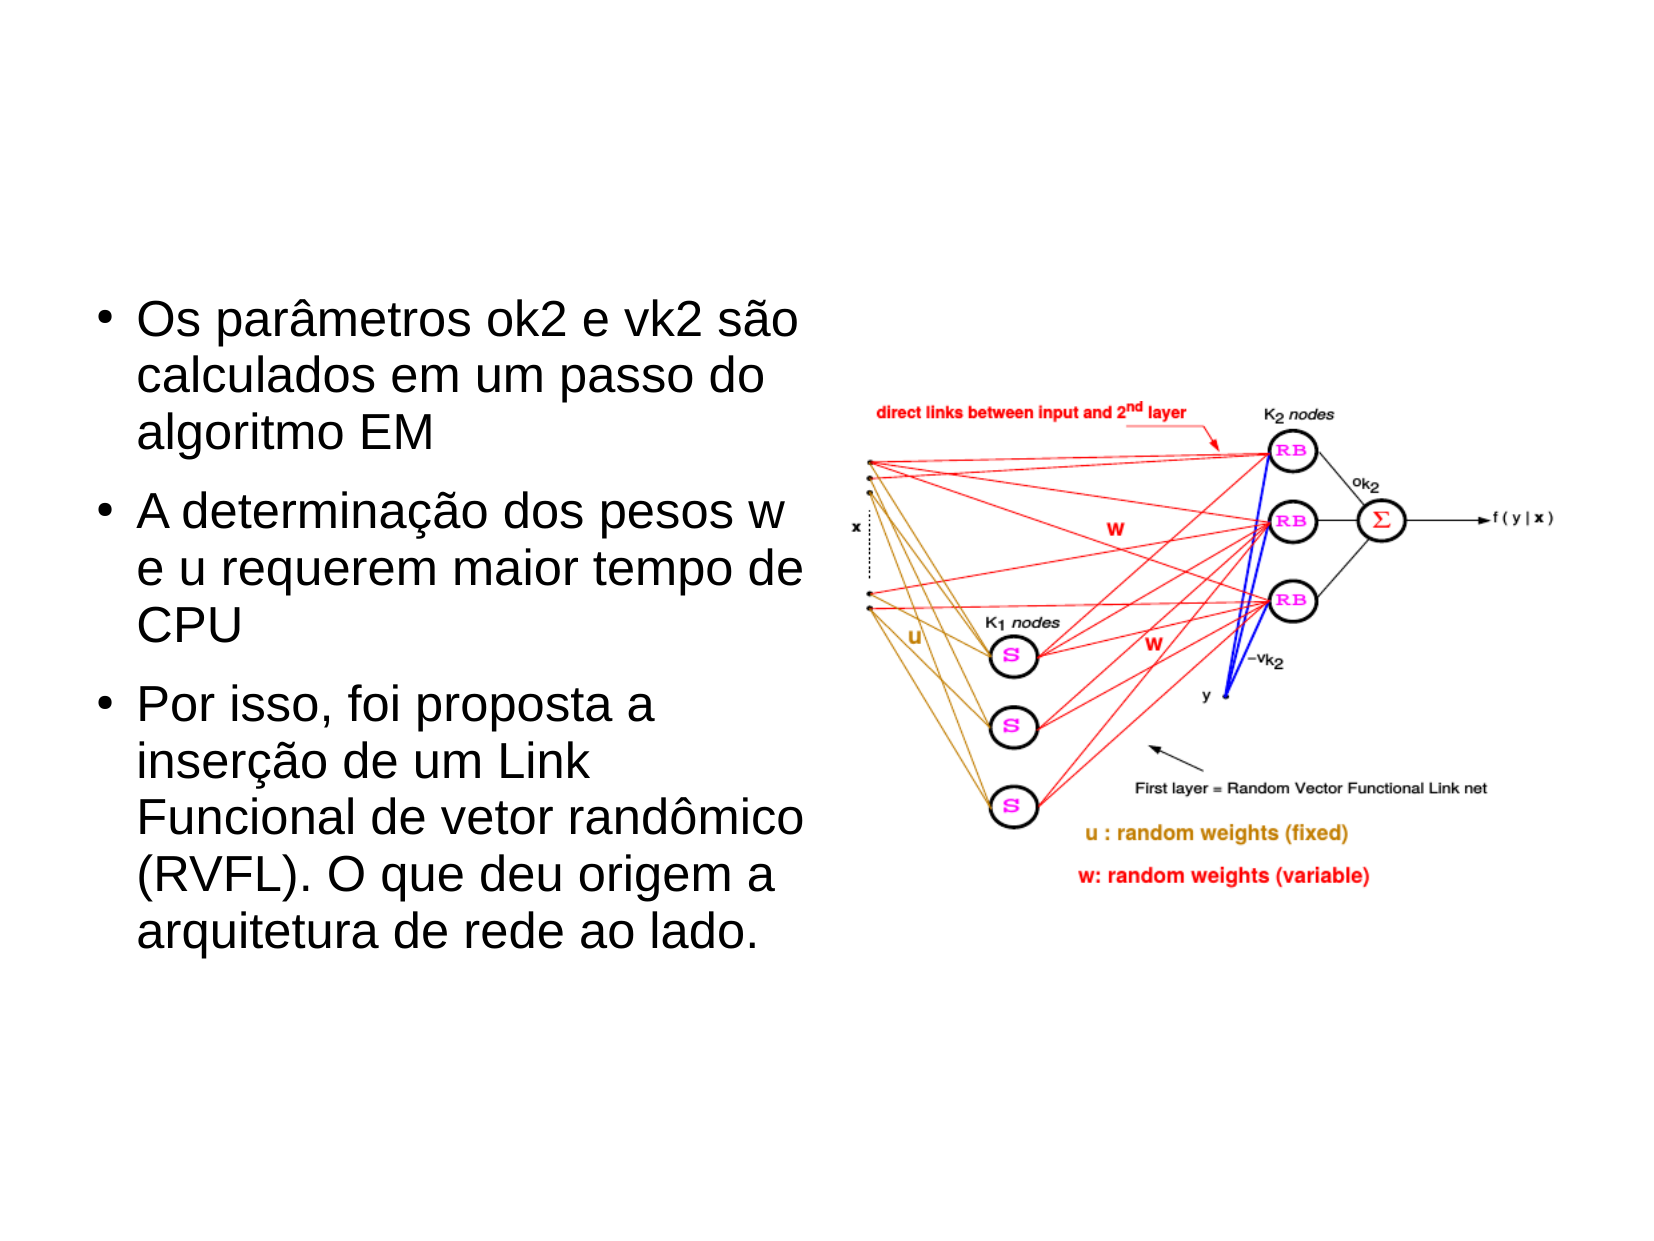

# Os parâmetros ok2 e vk2 são calculados em um passo do algoritmo EM
A determinação dos pesos w e u requerem maior tempo de CPU
Por isso, foi proposta a inserção de um Link Funcional de vetor randômico (RVFL). O que deu origem a arquitetura de rede ao lado.